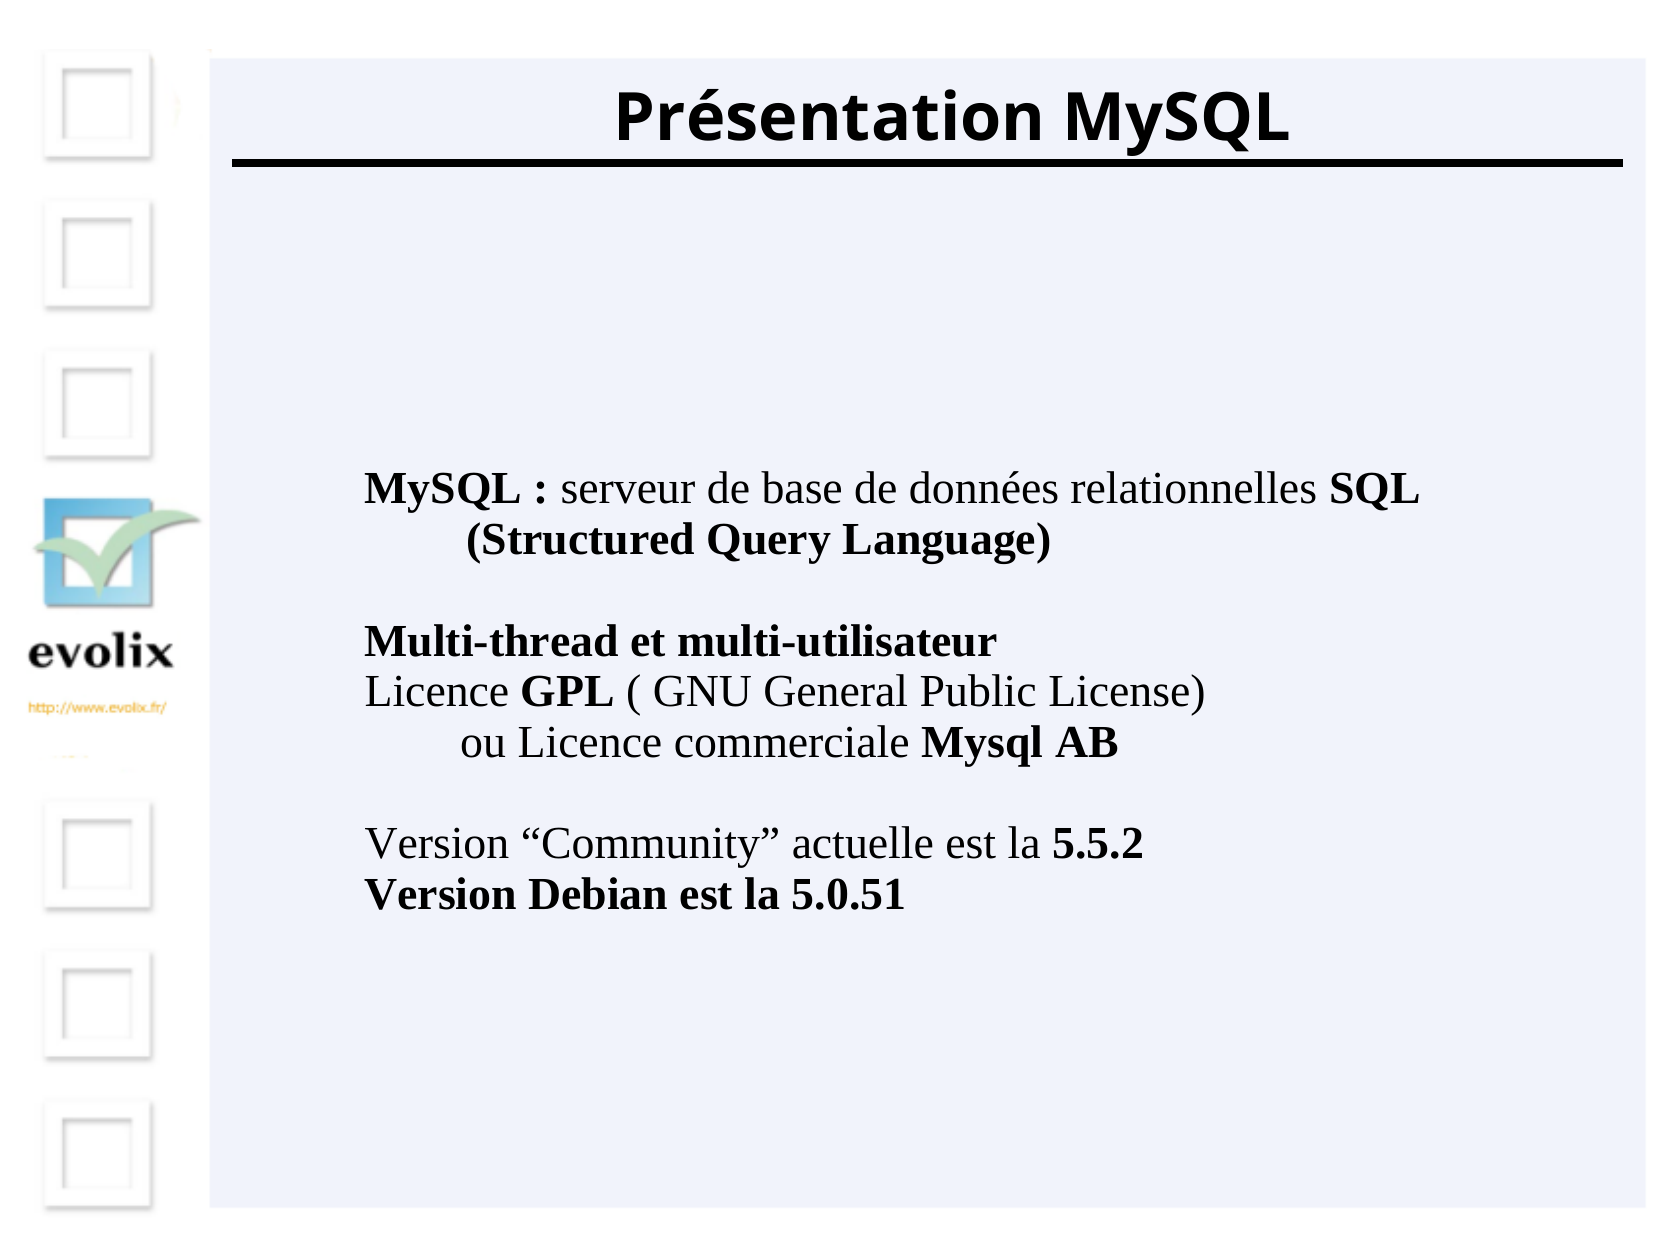

# Présentation MySQL
MySQL : serveur de base de données relationnelles SQL (Structured Query Language)
Multi-thread et multi-utilisateur
Licence GPL ( GNU General Public License)
ou Licence commerciale Mysql AB
Version “Community” actuelle est la 5.5.2
Version Debian est la 5.0.51